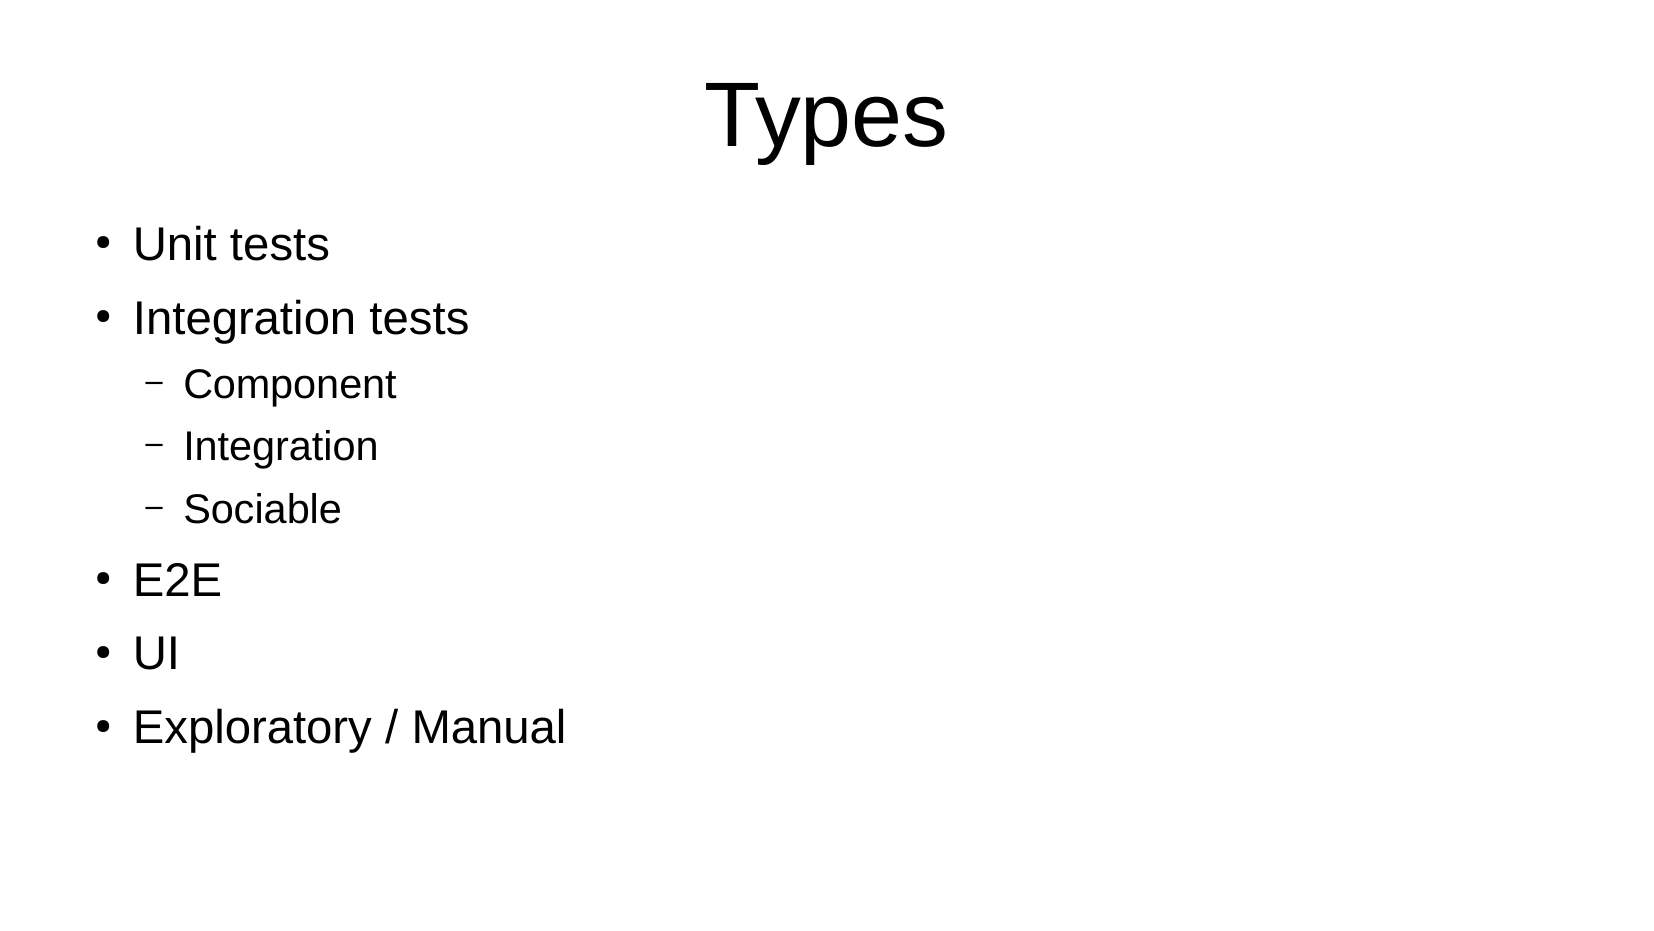

# Types
Unit tests
Integration tests
Component
Integration
Sociable
E2E
UI
Exploratory / Manual